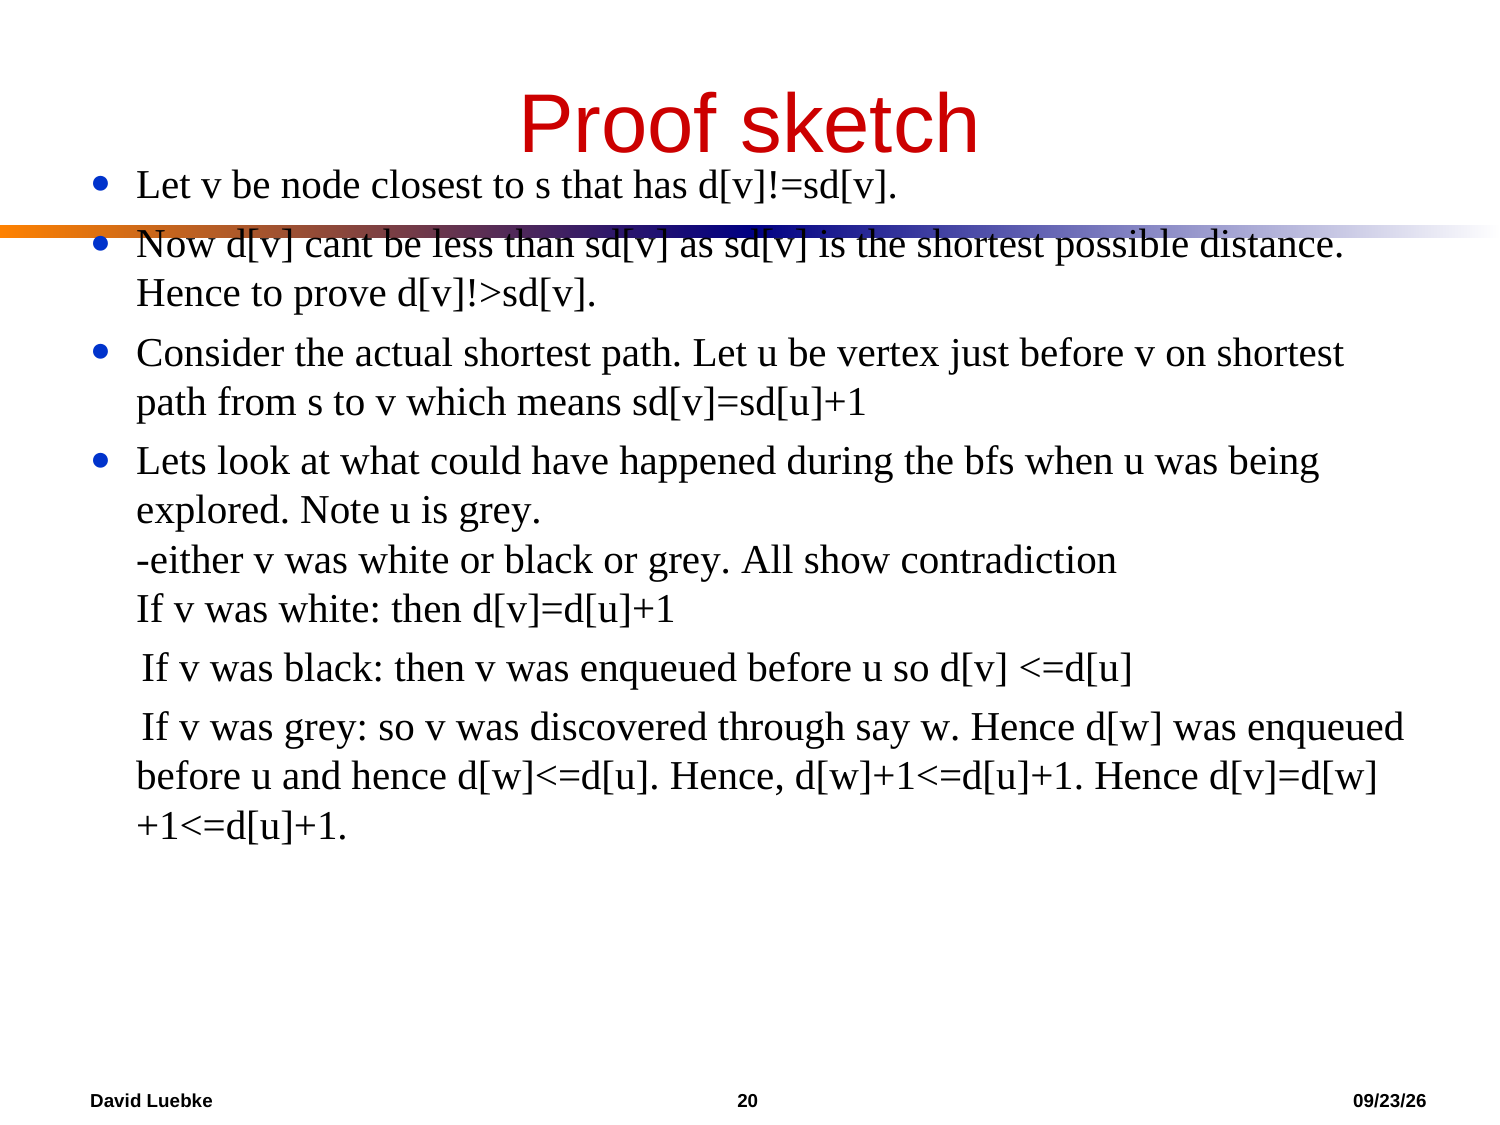

# Proof sketch
Let v be node closest to s that has d[v]!=sd[v].
Now d[v] cant be less than sd[v] as sd[v] is the shortest possible distance. Hence to prove d[v]!>sd[v].
Consider the actual shortest path. Let u be vertex just before v on shortest path from s to v which means sd[v]=sd[u]+1
Lets look at what could have happened during the bfs when u was being explored. Note u is grey.
-either v was white or black or grey. All show contradiction
If v was white: then d[v]=d[u]+1
 If v was black: then v was enqueued before u so d[v] <=d[u]
 If v was grey: so v was discovered through say w. Hence d[w] was enqueued before u and hence d[w]<=d[u]. Hence, d[w]+1<=d[u]+1. Hence d[v]=d[w]+1<=d[u]+1.
David Luebke